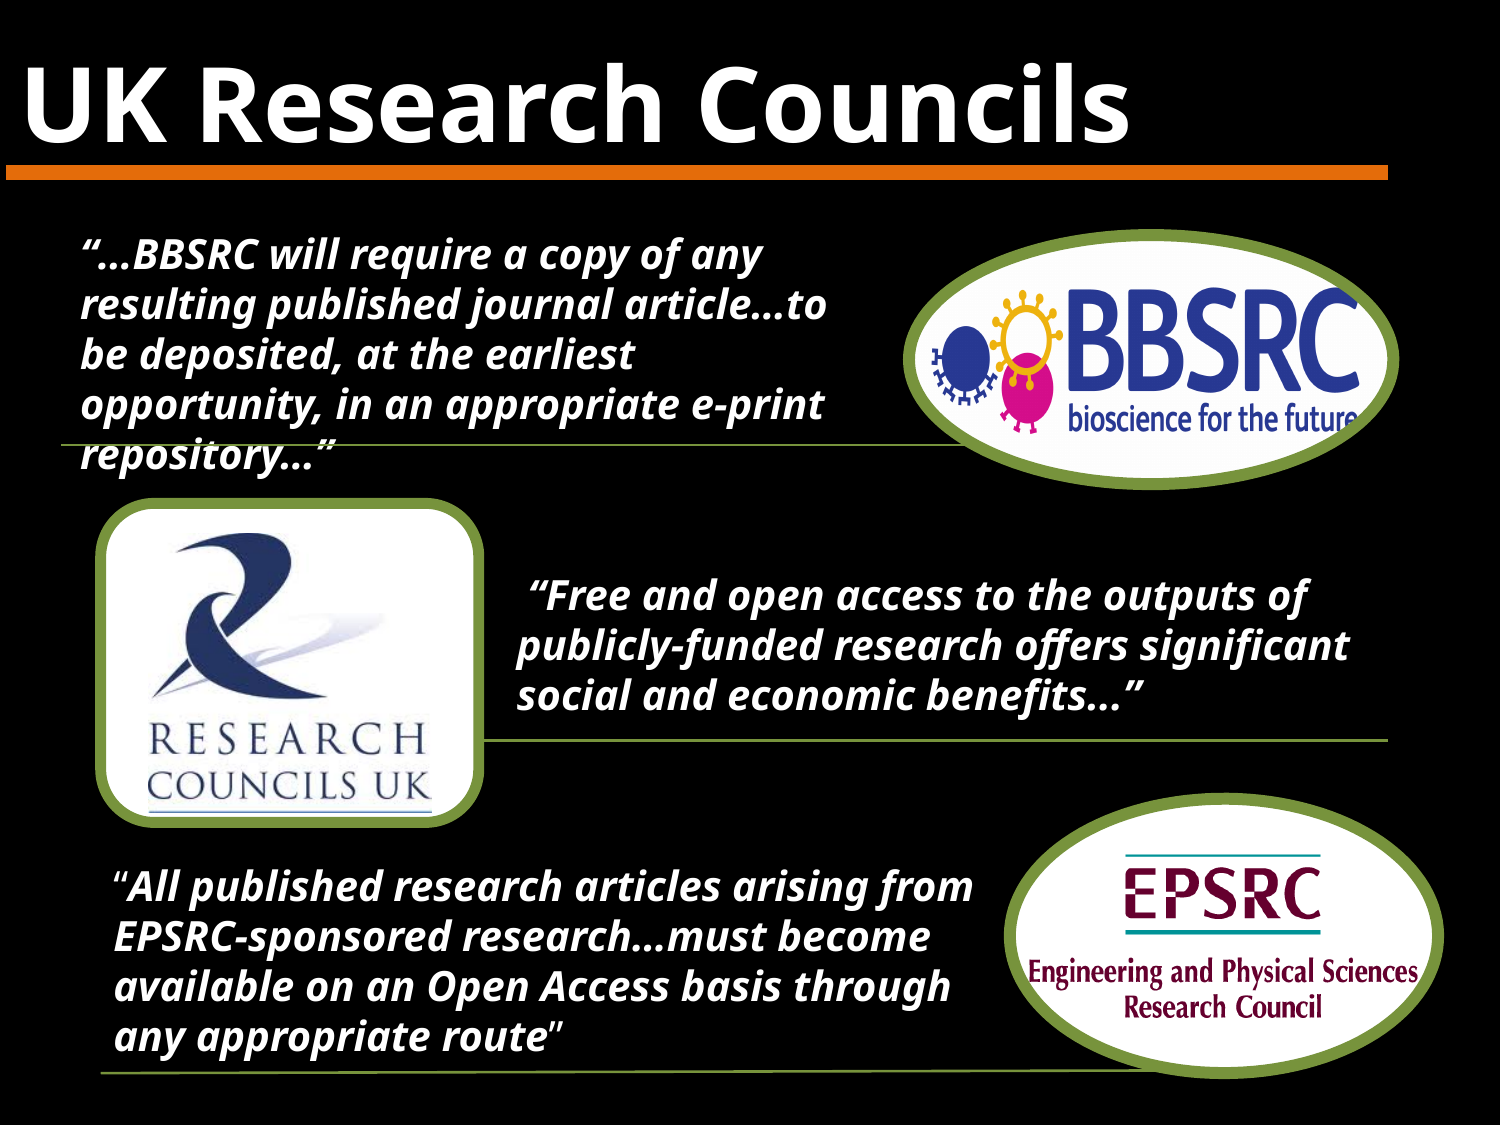

UK Research Councils
“…BBSRC will require a copy of any resulting published journal article…to be deposited, at the earliest opportunity, in an appropriate e-print repository…”
 “Free and open access to the outputs of publicly-funded research offers significant social and economic benefits...”
“All published research articles arising from EPSRC-sponsored research…must become available on an Open Access basis through any appropriate route”